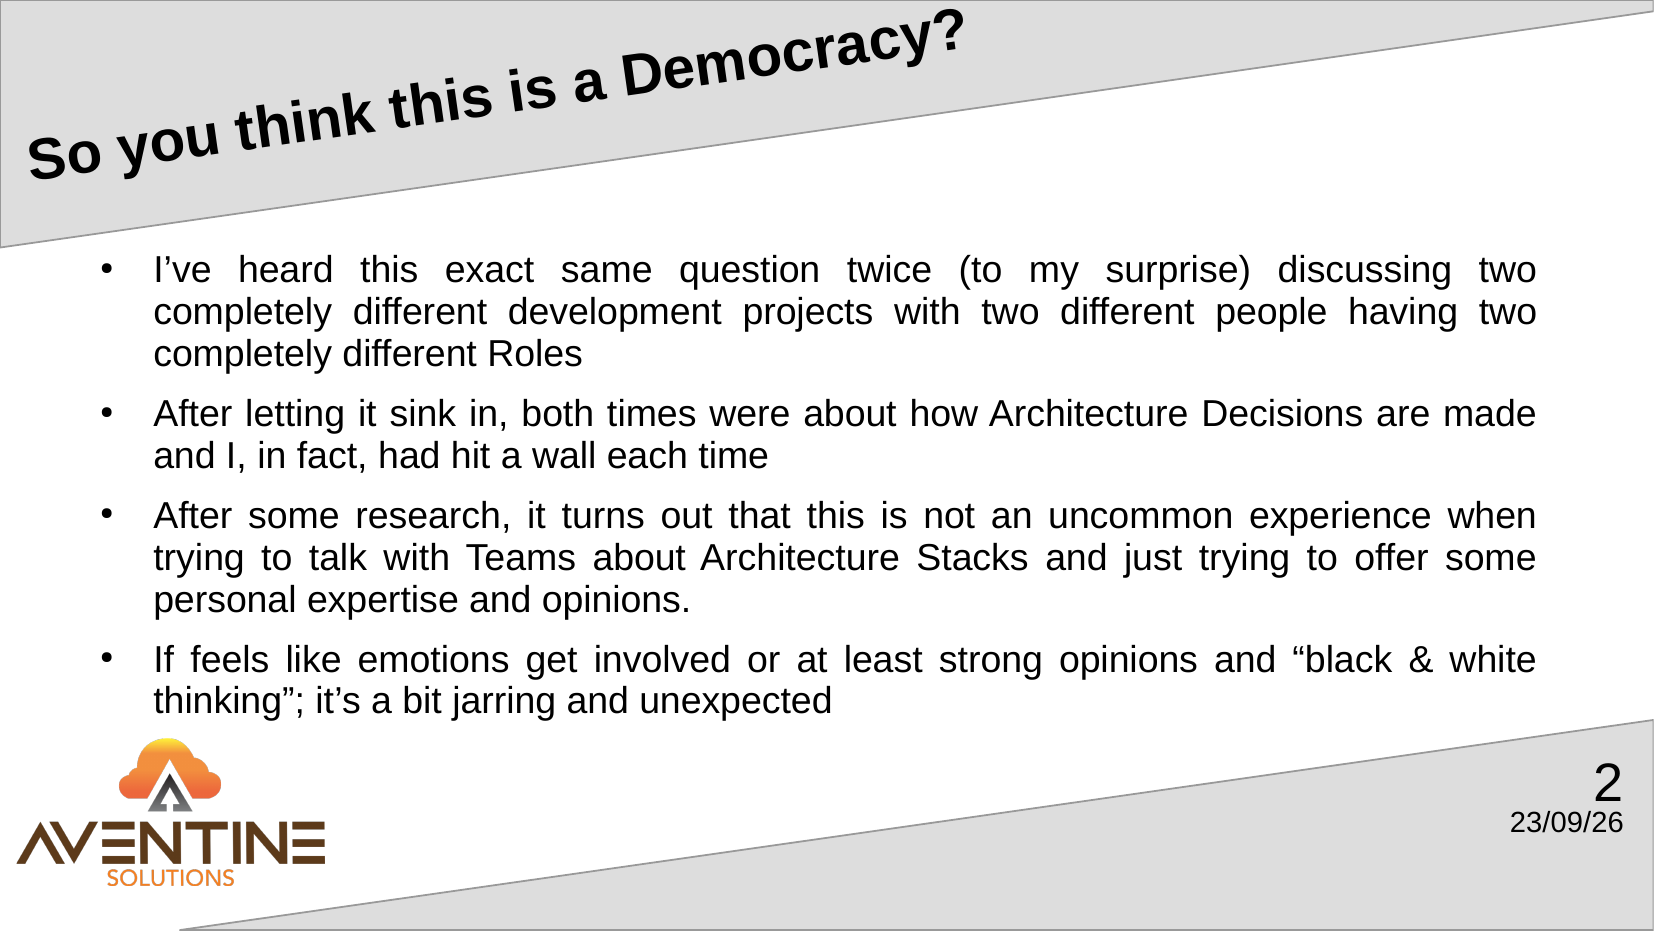

# So you think this is a Democracy?
I’ve heard this exact same question twice (to my surprise) discussing two completely different development projects with two different people having two completely different Roles
After letting it sink in, both times were about how Architecture Decisions are made and I, in fact, had hit a wall each time
After some research, it turns out that this is not an uncommon experience when trying to talk with Teams about Architecture Stacks and just trying to offer some personal expertise and opinions.
If feels like emotions get involved or at least strong opinions and “black & white thinking”; it’s a bit jarring and unexpected
2